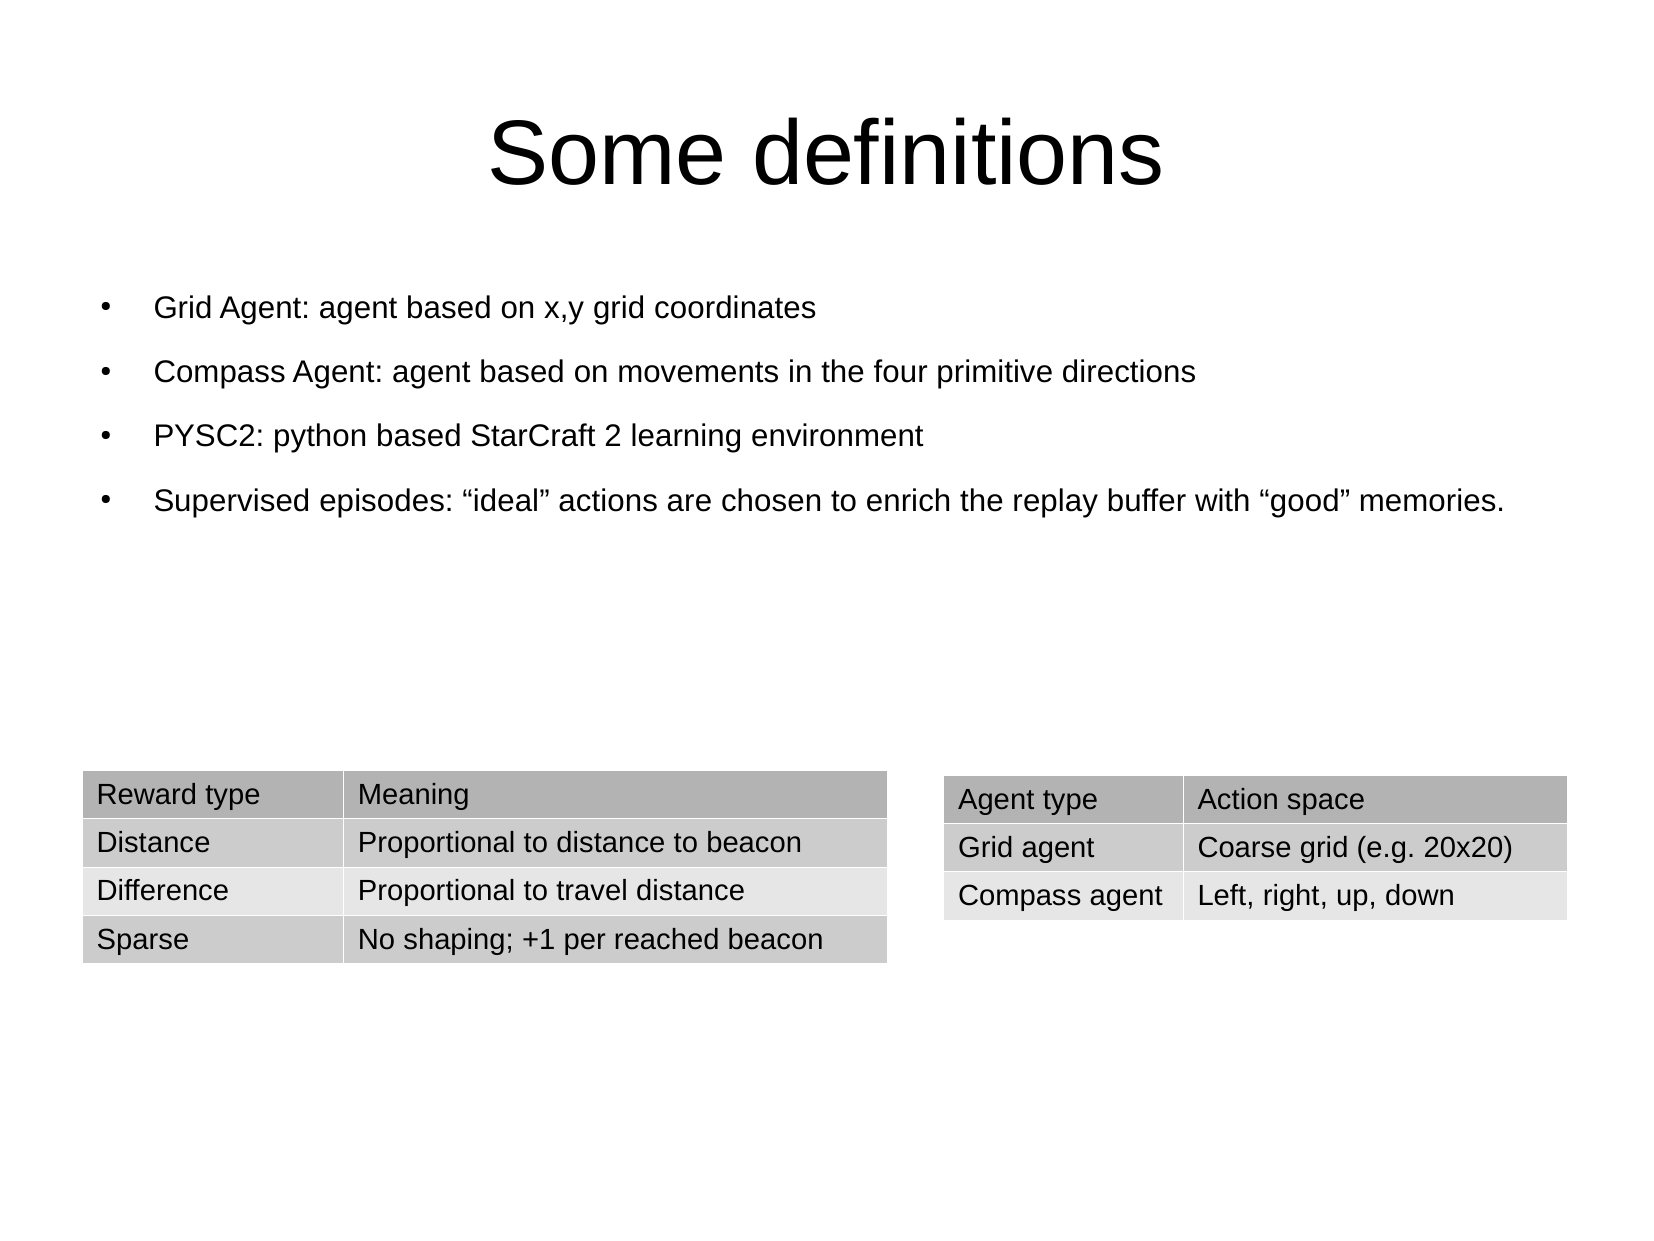

# Some definitions
Grid Agent: agent based on x,y grid coordinates
Compass Agent: agent based on movements in the four primitive directions
PYSC2: python based StarCraft 2 learning environment
Supervised episodes: “ideal” actions are chosen to enrich the replay buffer with “good” memories.
| Reward type | Meaning |
| --- | --- |
| Distance | Proportional to distance to beacon |
| Difference | Proportional to travel distance |
| Sparse | No shaping; +1 per reached beacon |
| Agent type | Action space |
| --- | --- |
| Grid agent | Coarse grid (e.g. 20x20) |
| Compass agent | Left, right, up, down |